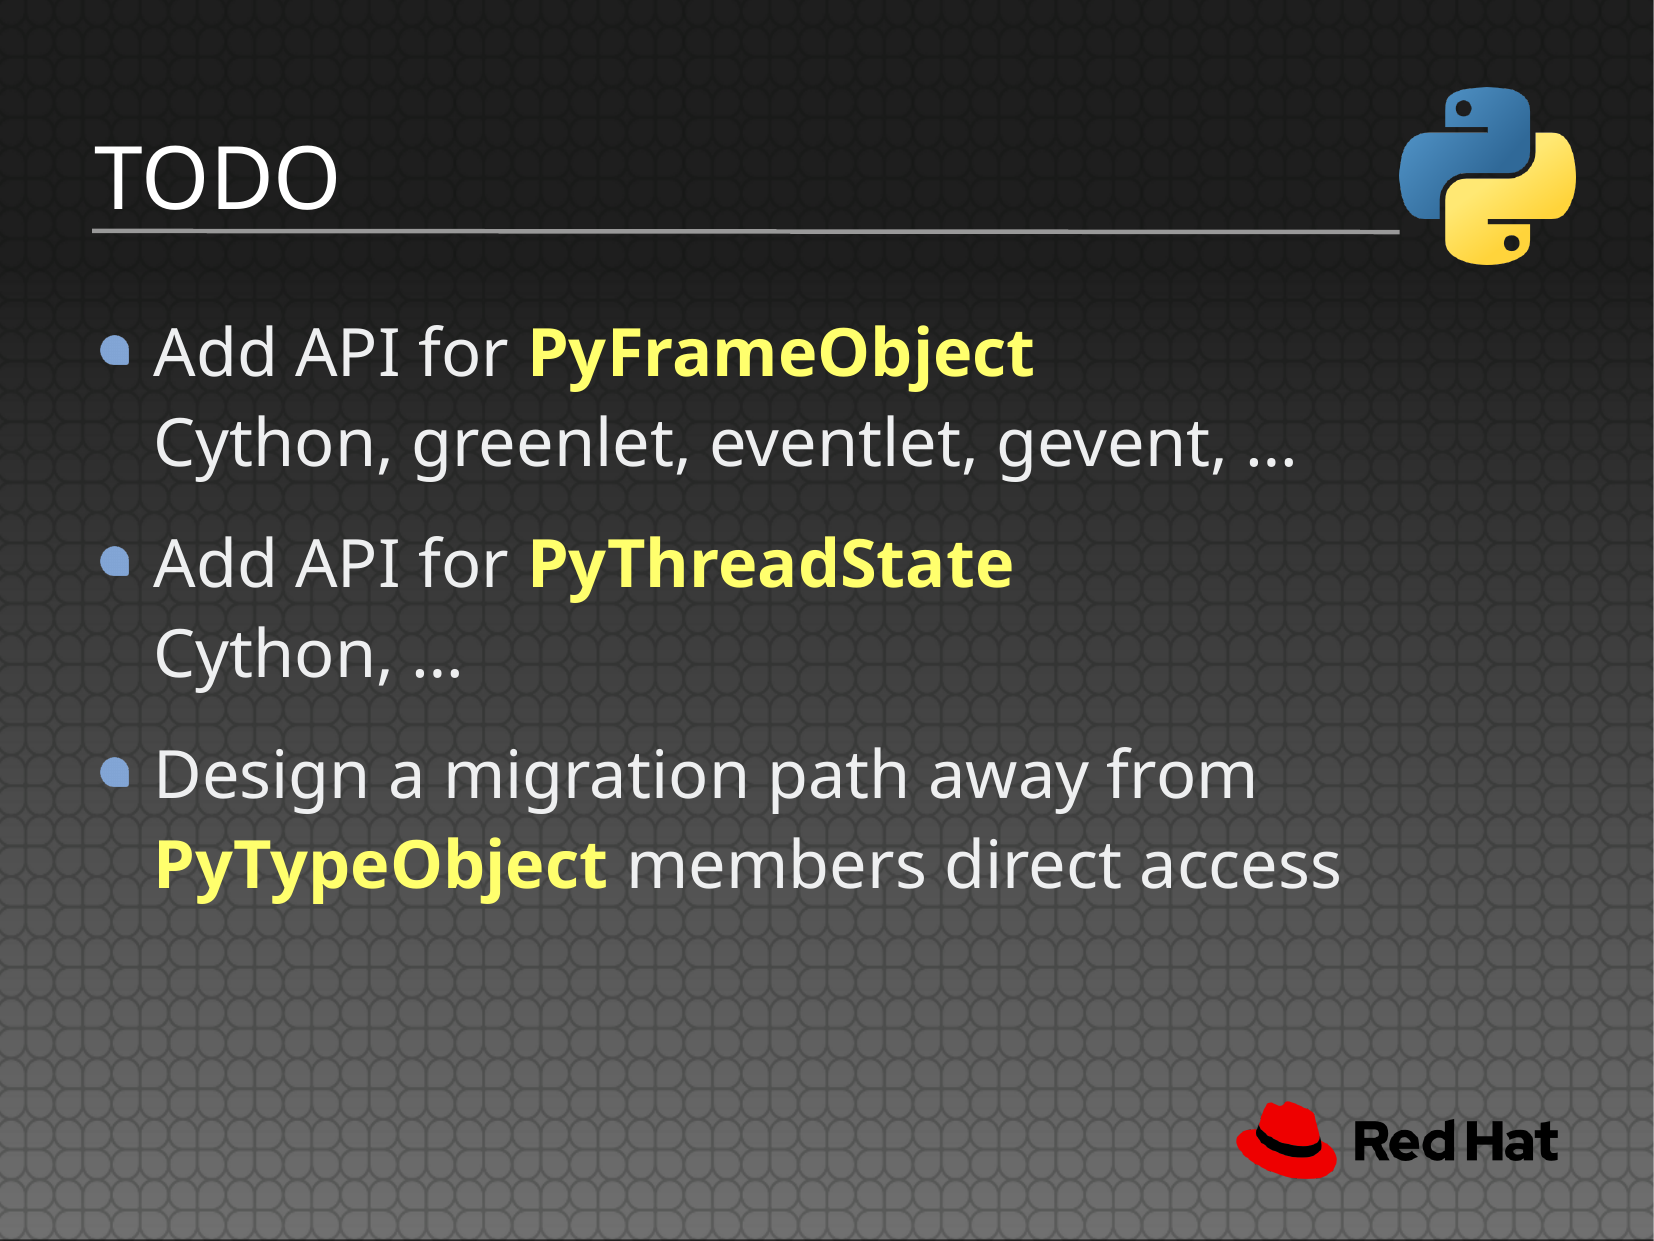

TODO
# Add API for PyFrameObject Cython, greenlet, eventlet, gevent, …
Add API for PyThreadState
Cython, …
Design a migration path away from PyTypeObject members direct access